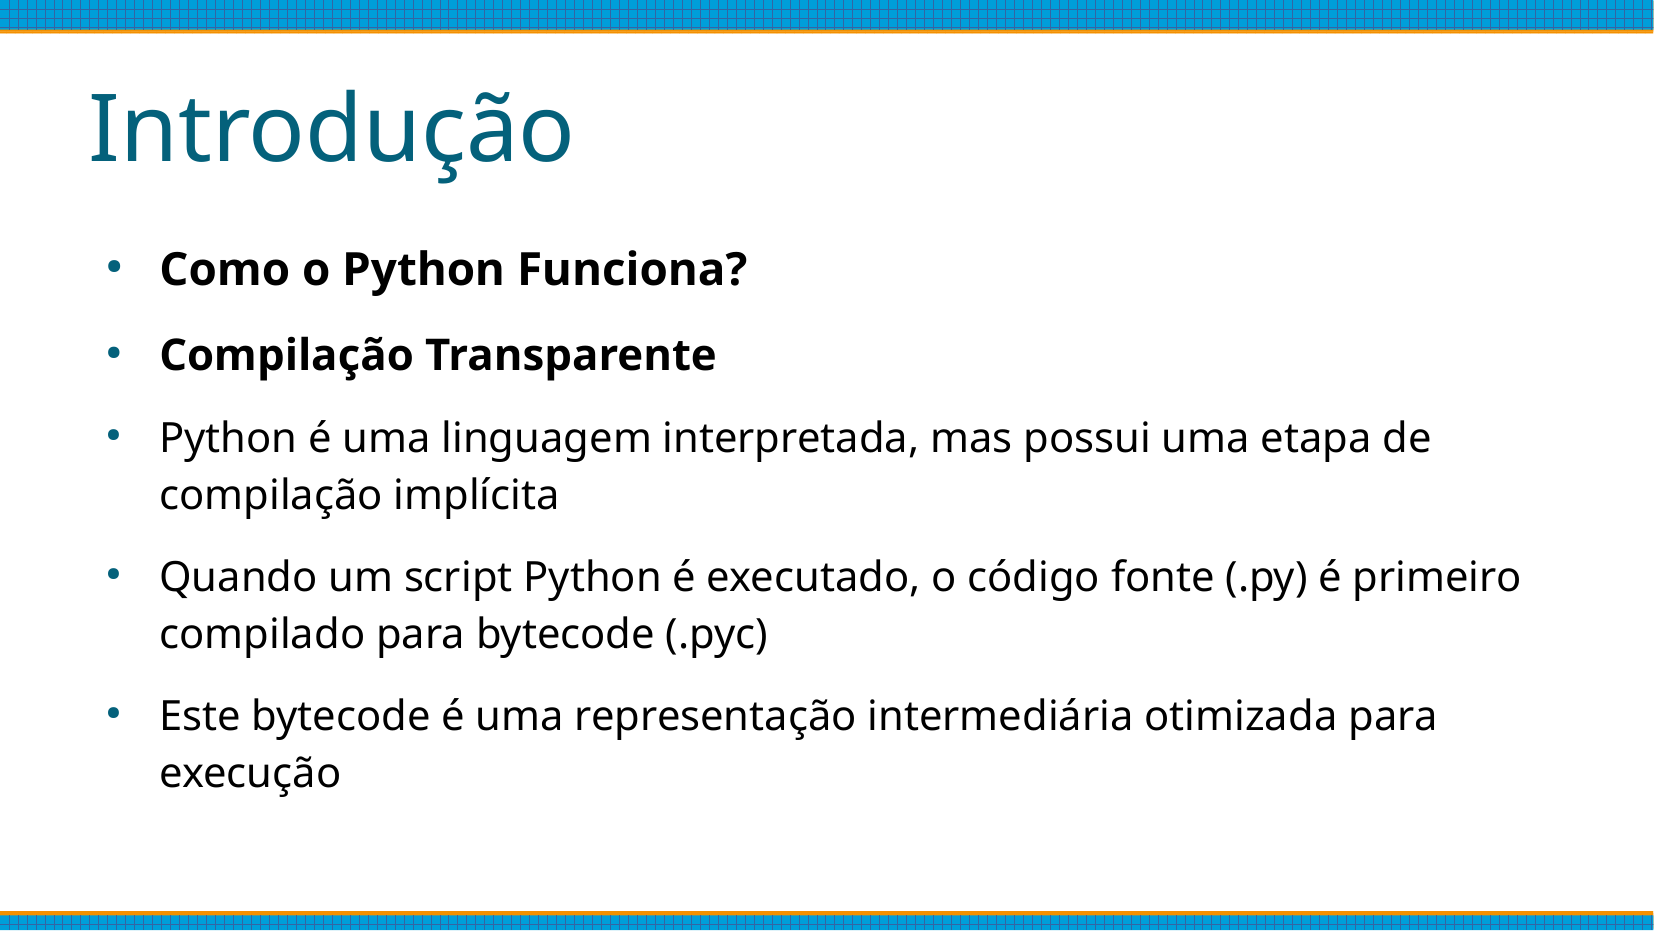

# Introdução
Como o Python Funciona?
Compilação Transparente
Python é uma linguagem interpretada, mas possui uma etapa de compilação implícita
Quando um script Python é executado, o código fonte (.py) é primeiro compilado para bytecode (.pyc)
Este bytecode é uma representação intermediária otimizada para execução